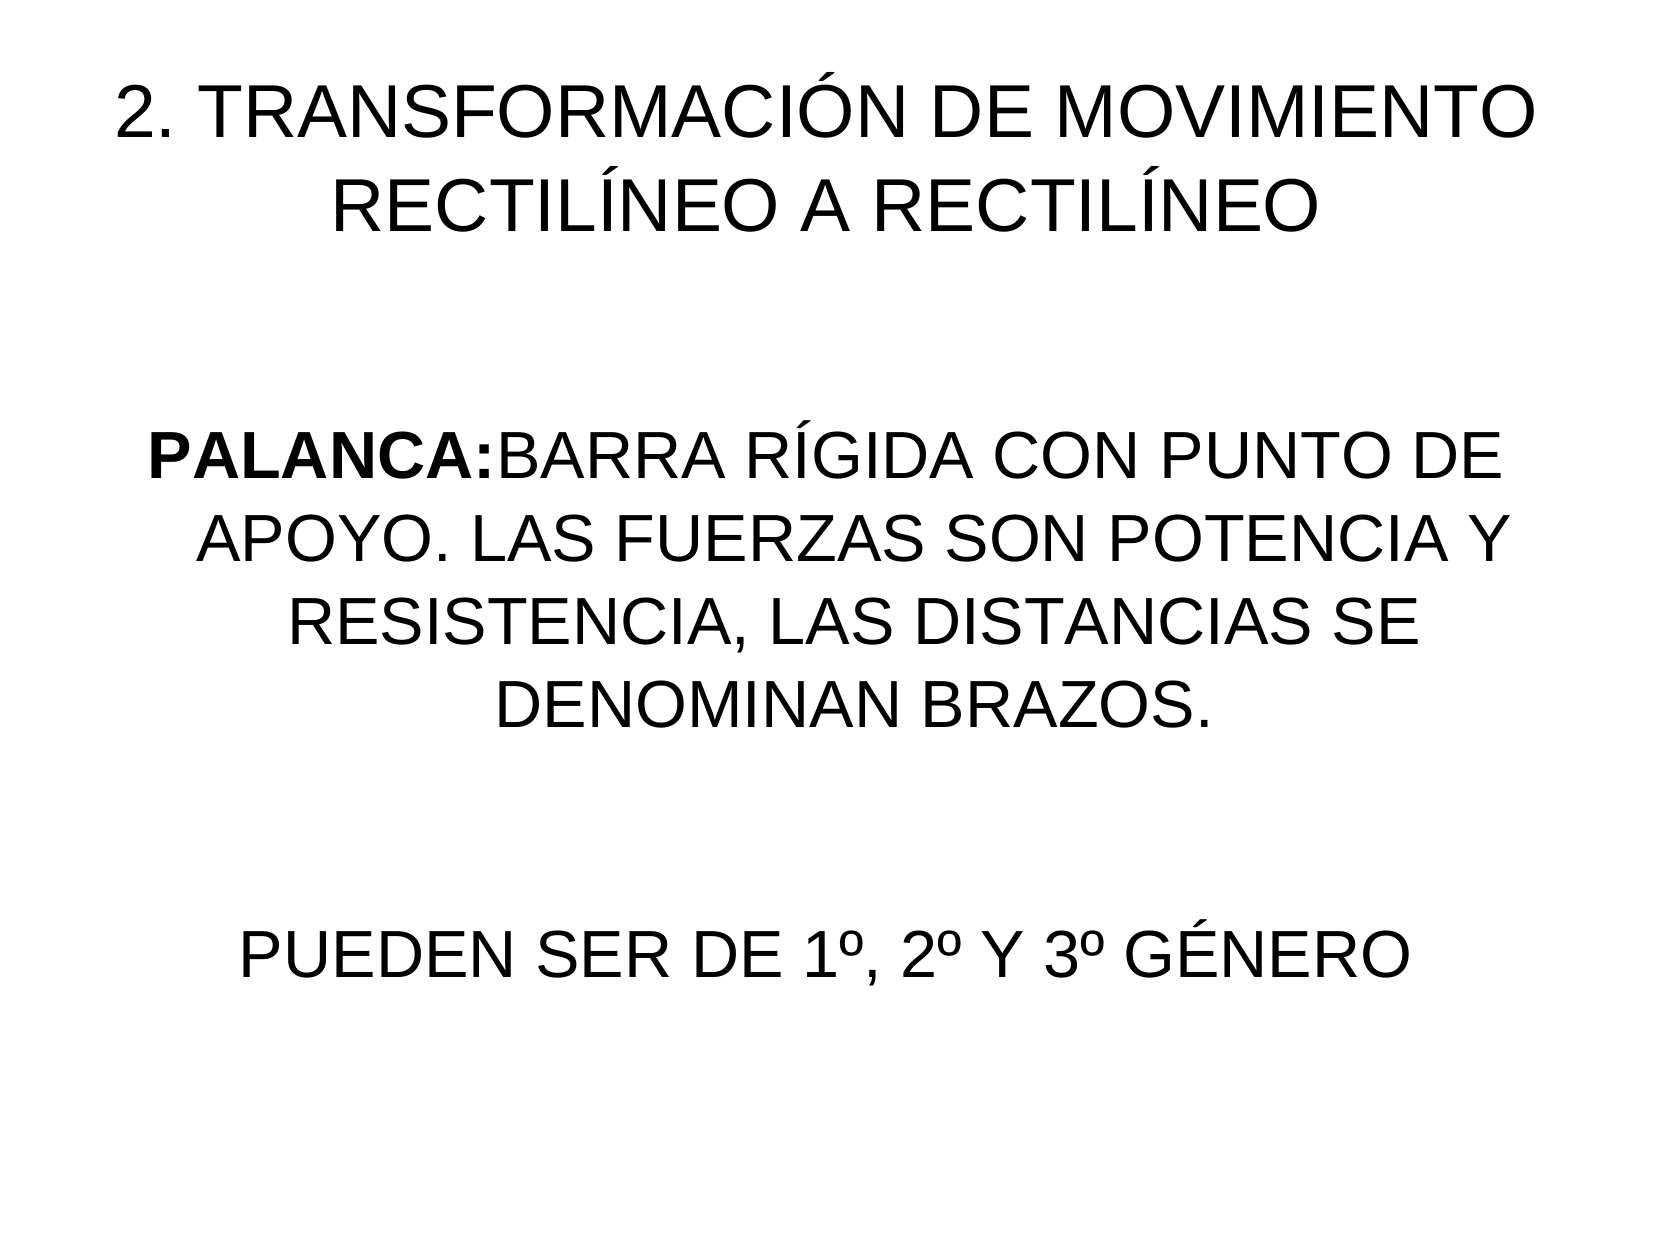

2. TRANSFORMACIÓN DE MOVIMIENTO RECTILÍNEO A RECTILÍNEO
# PALANCA:BARRA RÍGIDA CON PUNTO DE APOYO. LAS FUERZAS SON POTENCIA Y RESISTENCIA, LAS DISTANCIAS SE DENOMINAN BRAZOS.
PUEDEN SER DE 1º, 2º Y 3º GÉNERO